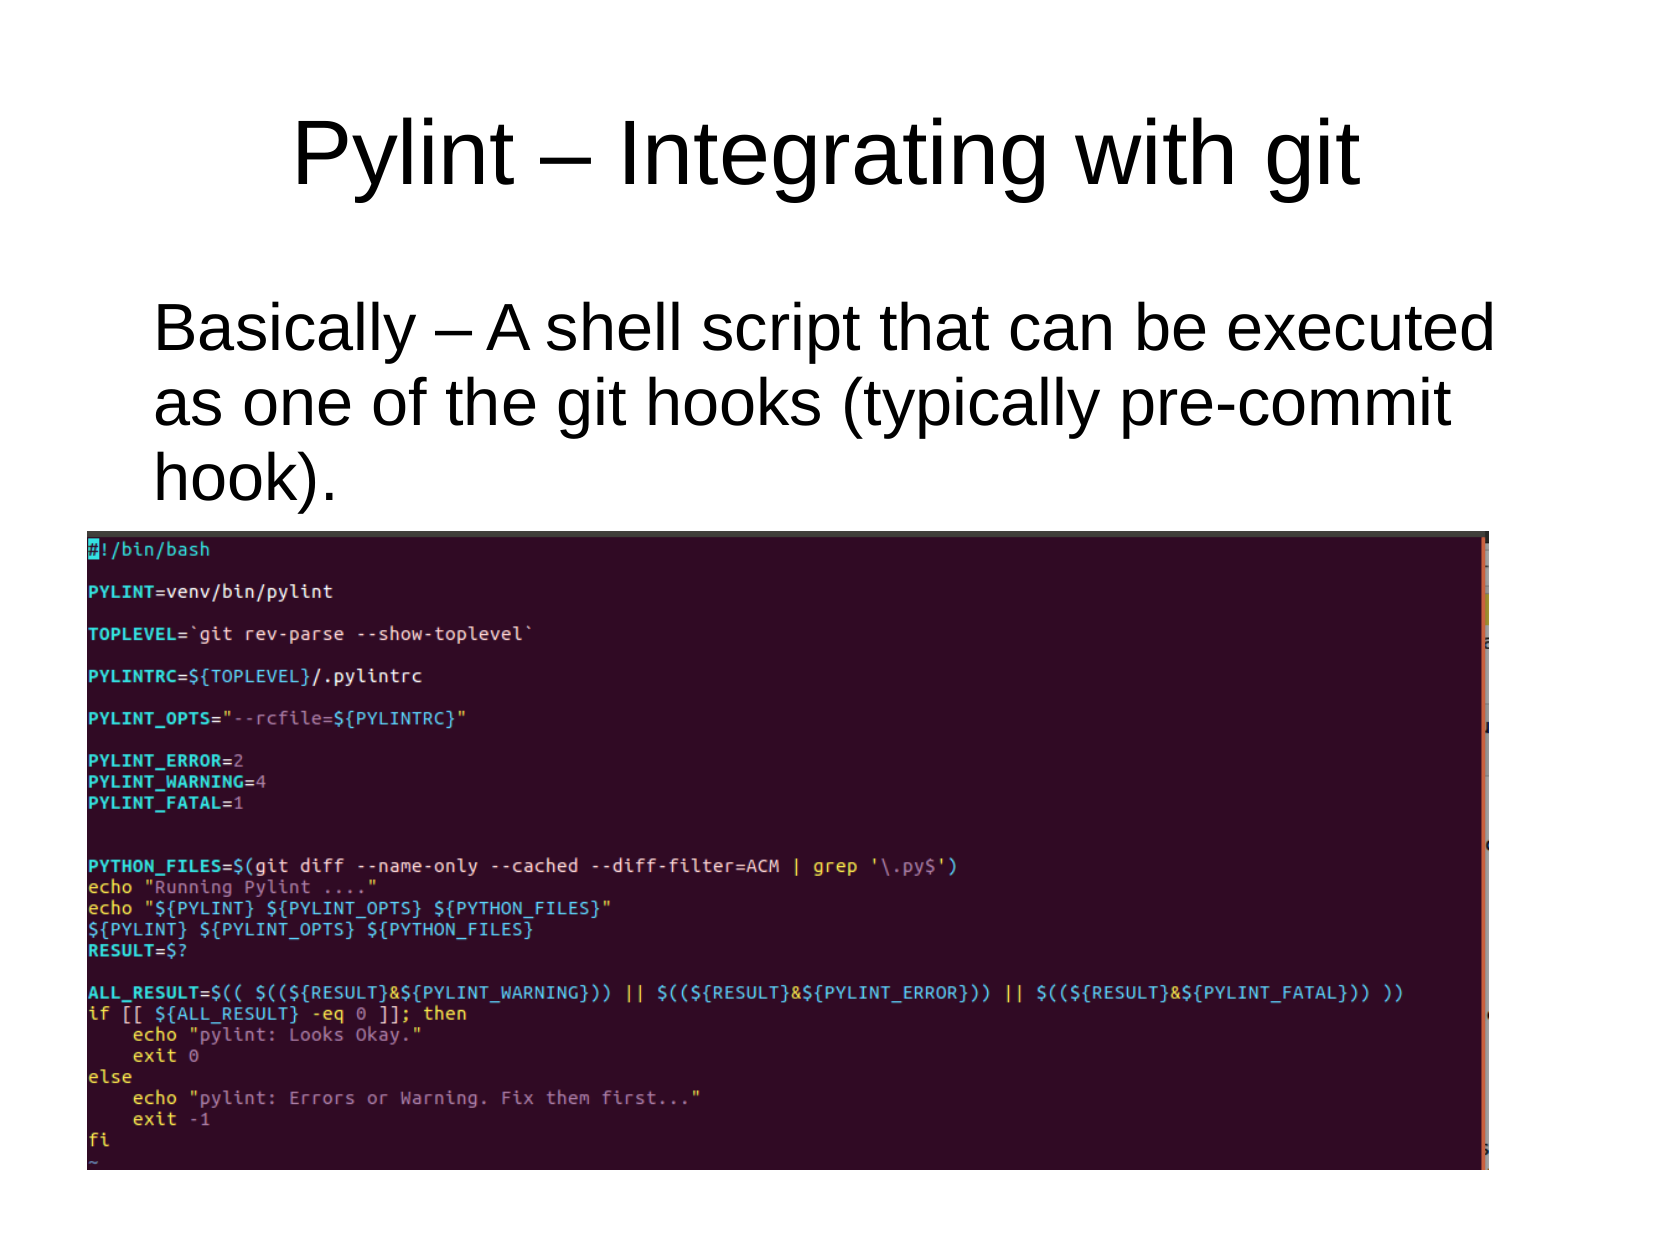

# Pylint – Integrating with git
Basically – A shell script that can be executed as one of the git hooks (typically pre-commit hook).